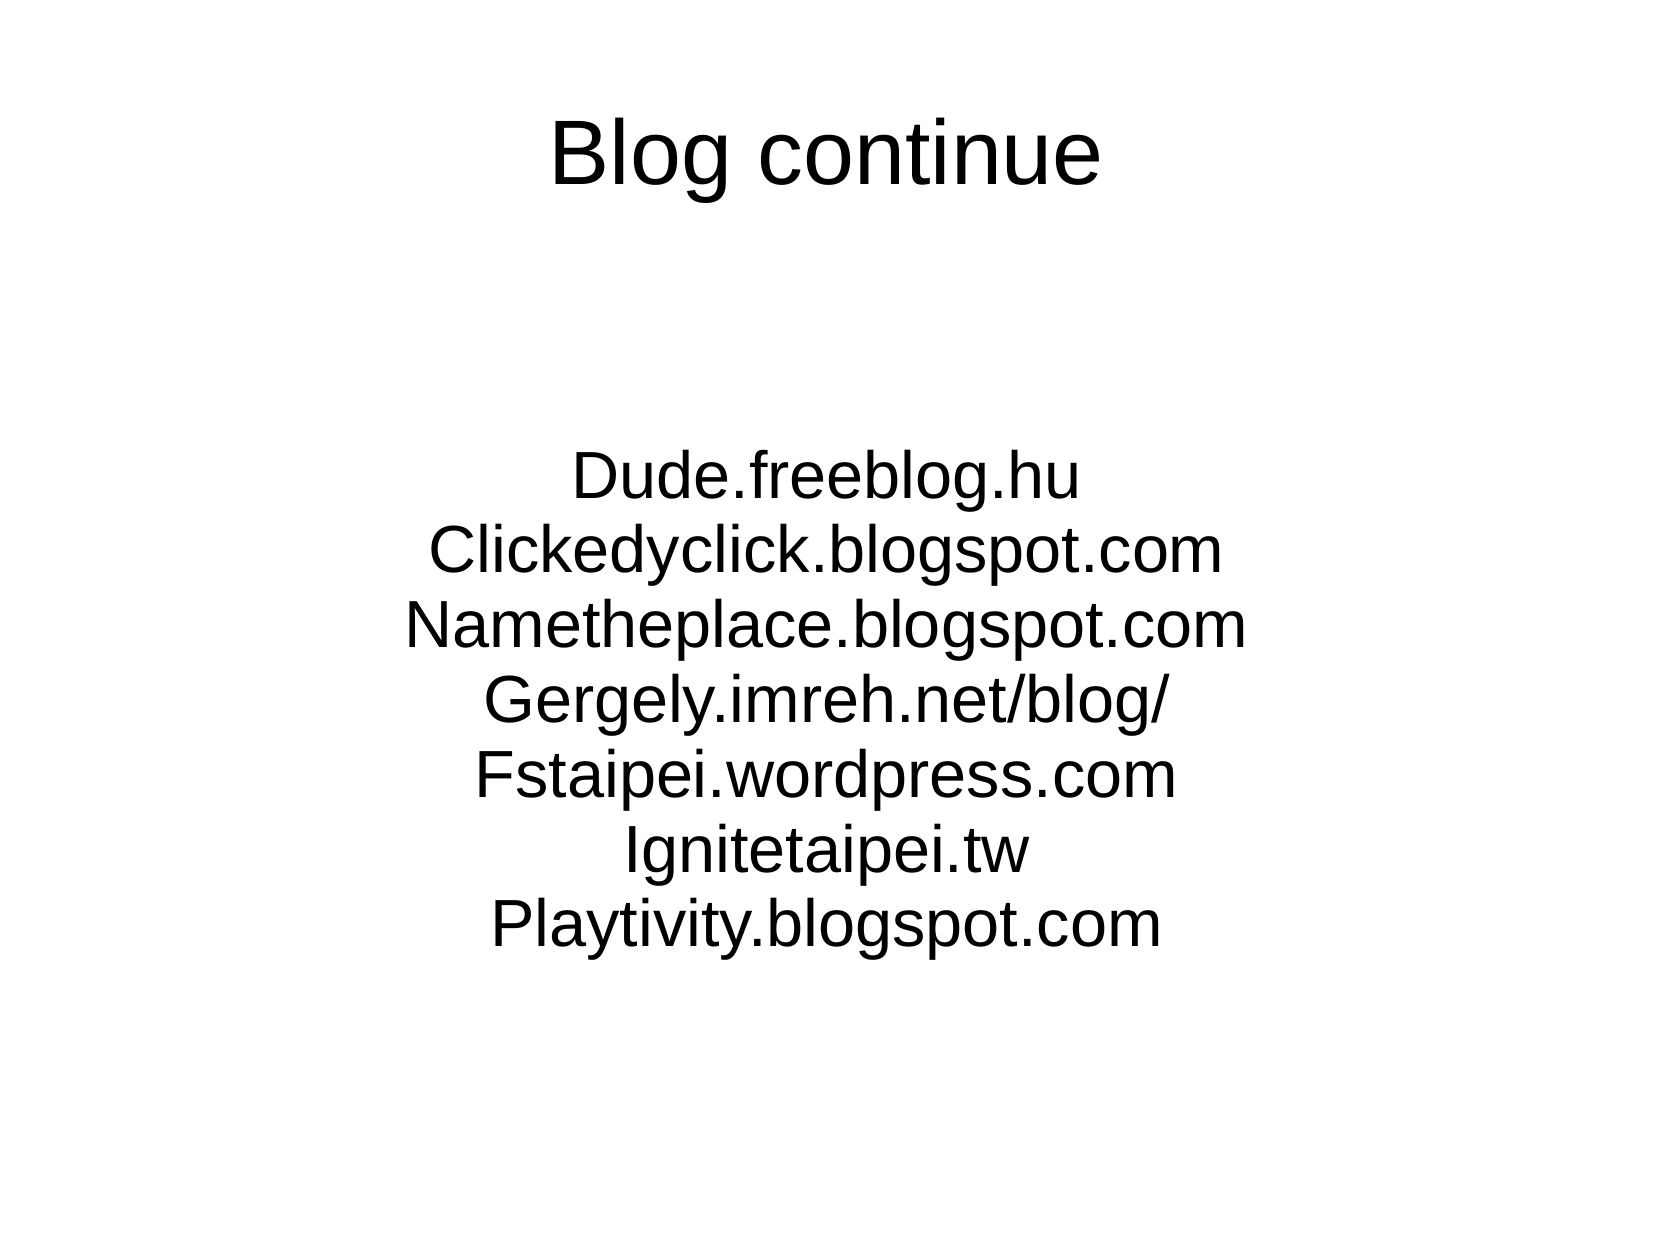

# Blog continue
Dude.freeblog.hu
Clickedyclick.blogspot.com
Nametheplace.blogspot.com
Gergely.imreh.net/blog/
Fstaipei.wordpress.com
Ignitetaipei.tw
Playtivity.blogspot.com